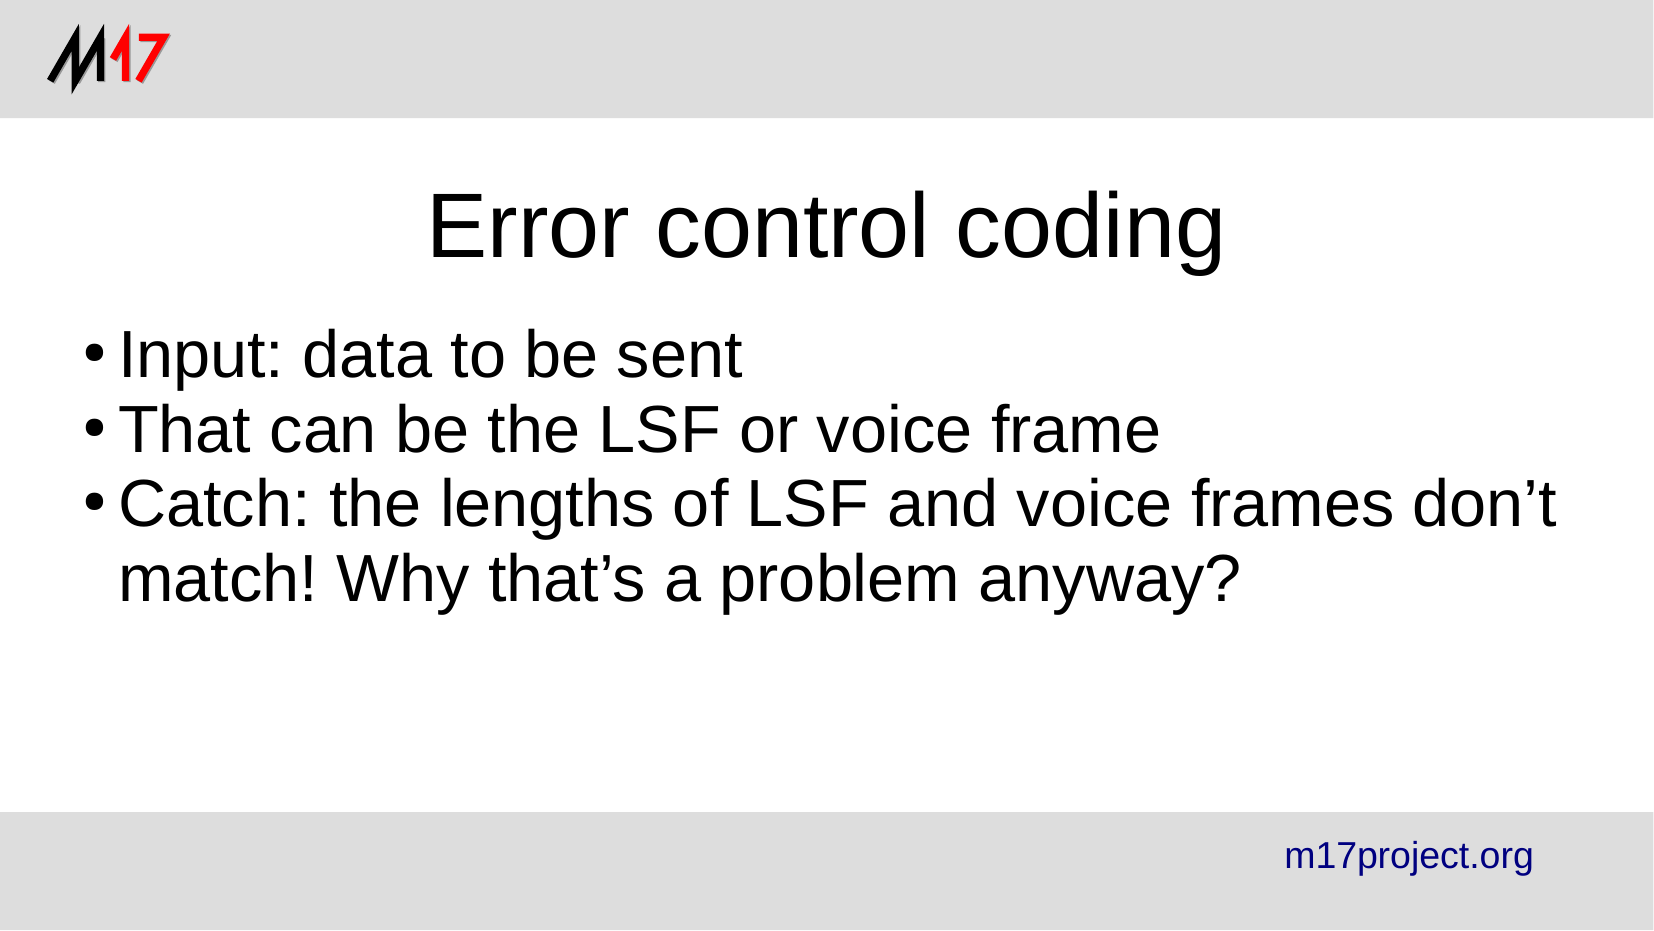

# Error control coding
Input: data to be sent
That can be the LSF or voice frame
Catch: the lengths of LSF and voice frames don’t match! Why that’s a problem anyway?
m17project.org